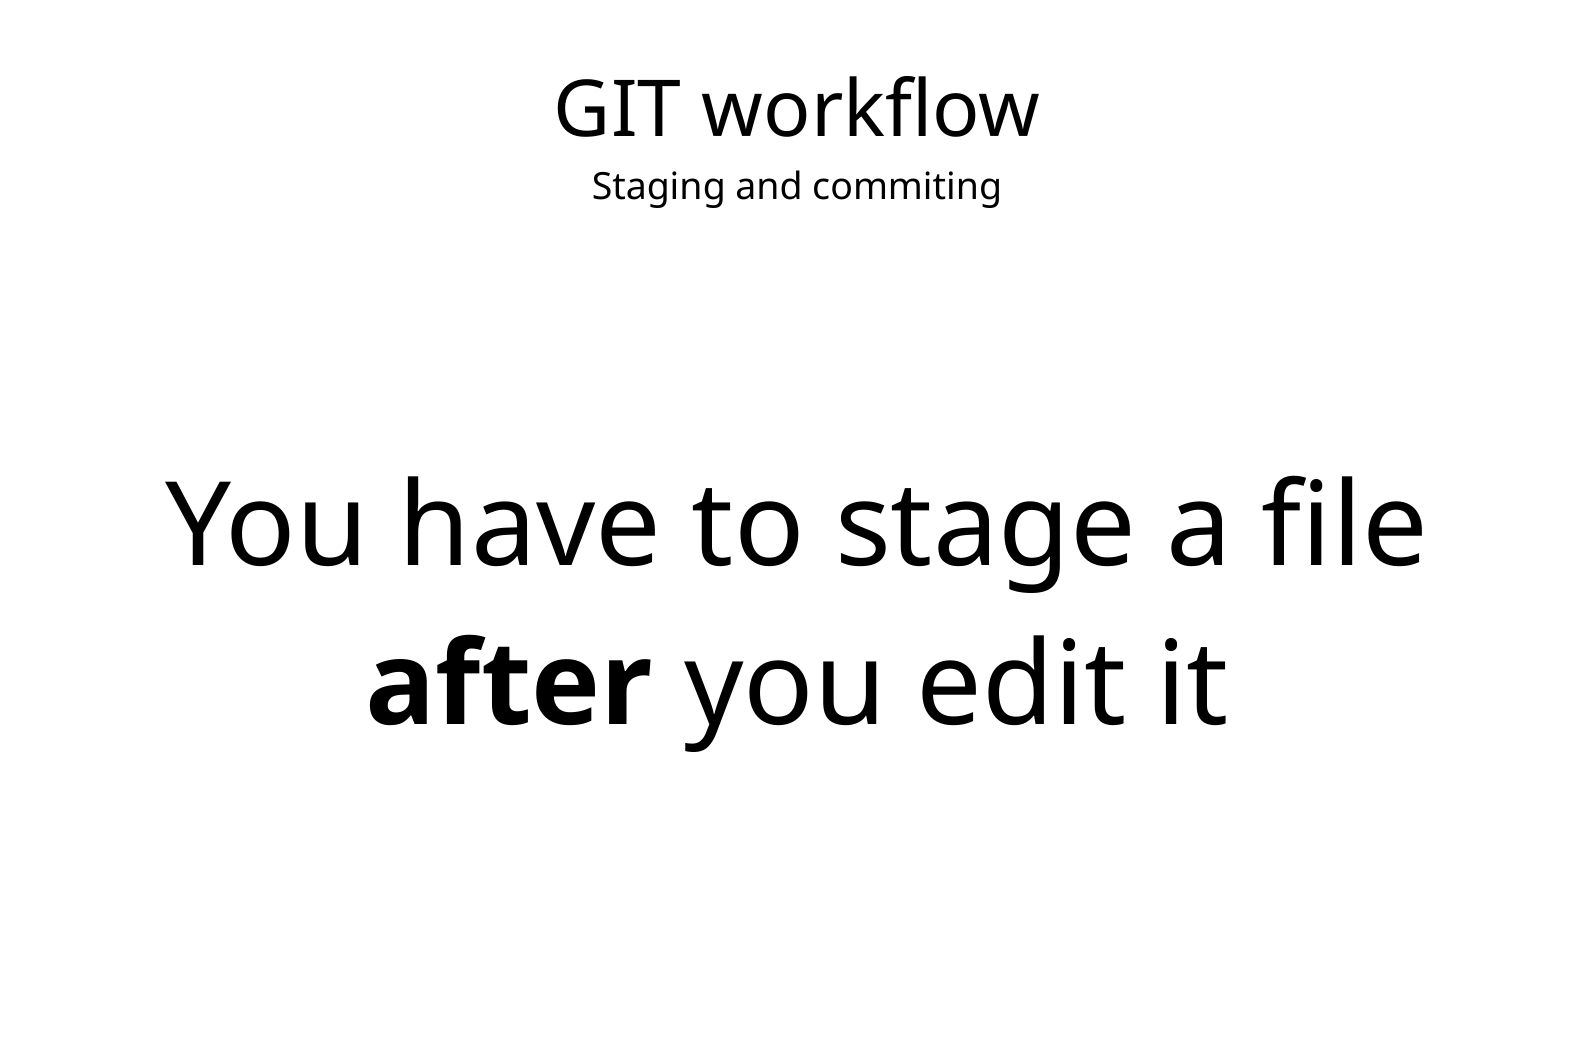

# GIT workflow Staging and commiting
You have to stage a file
after you edit it